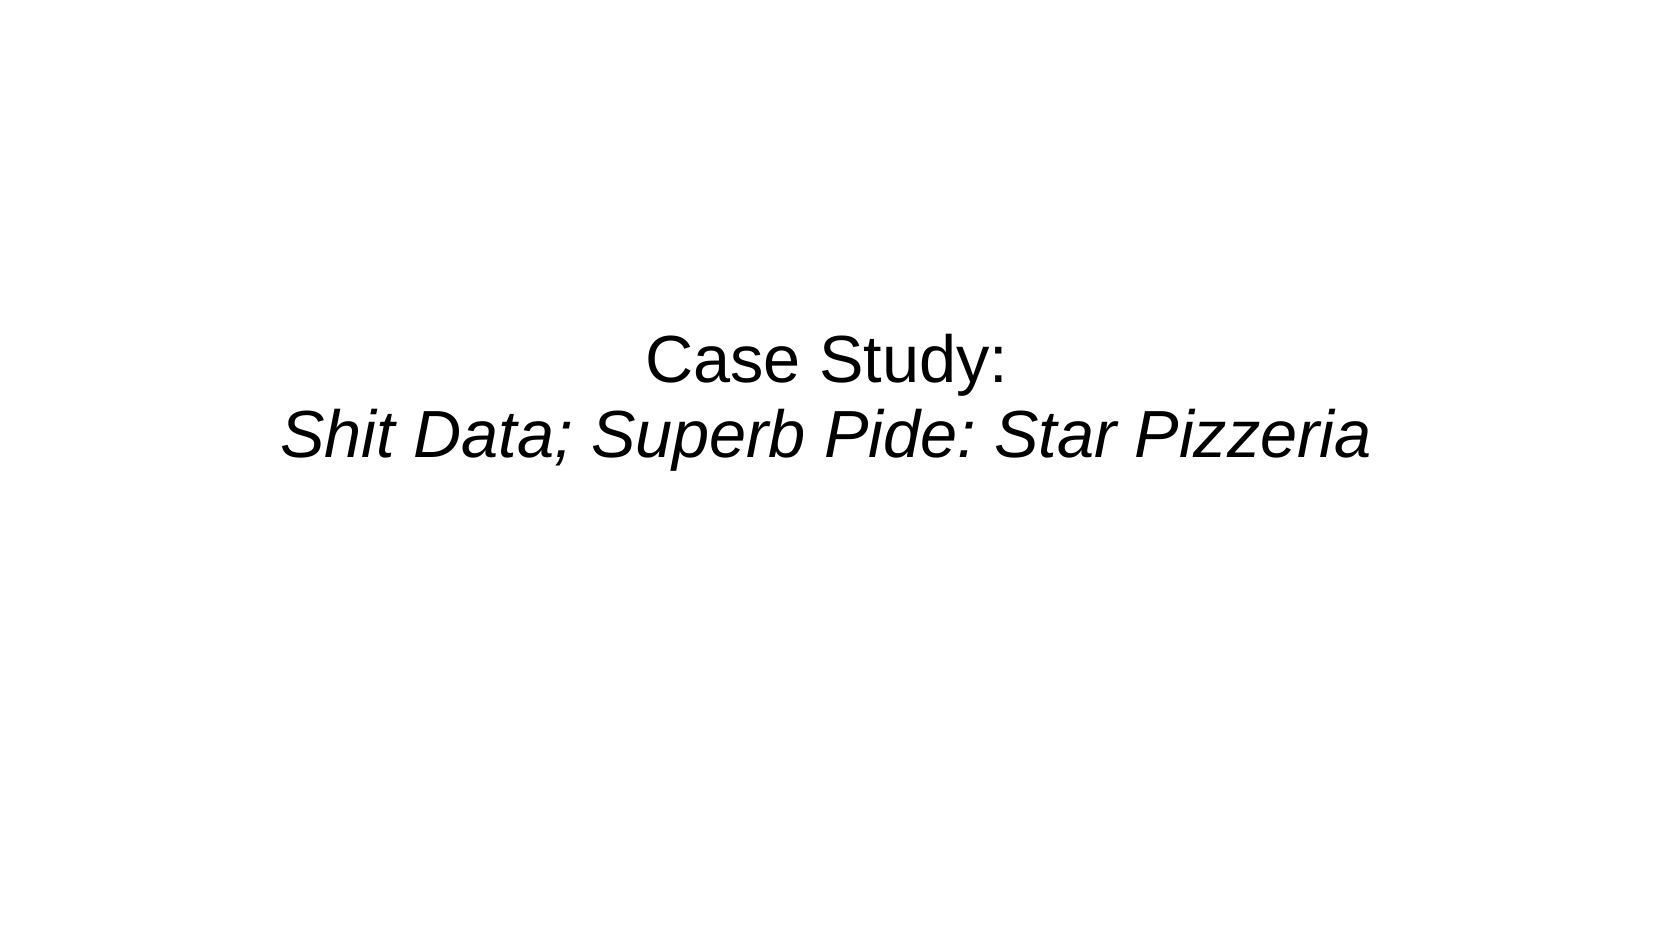

# Case Study: Shit Data; Superb Pide: Star Pizzeria